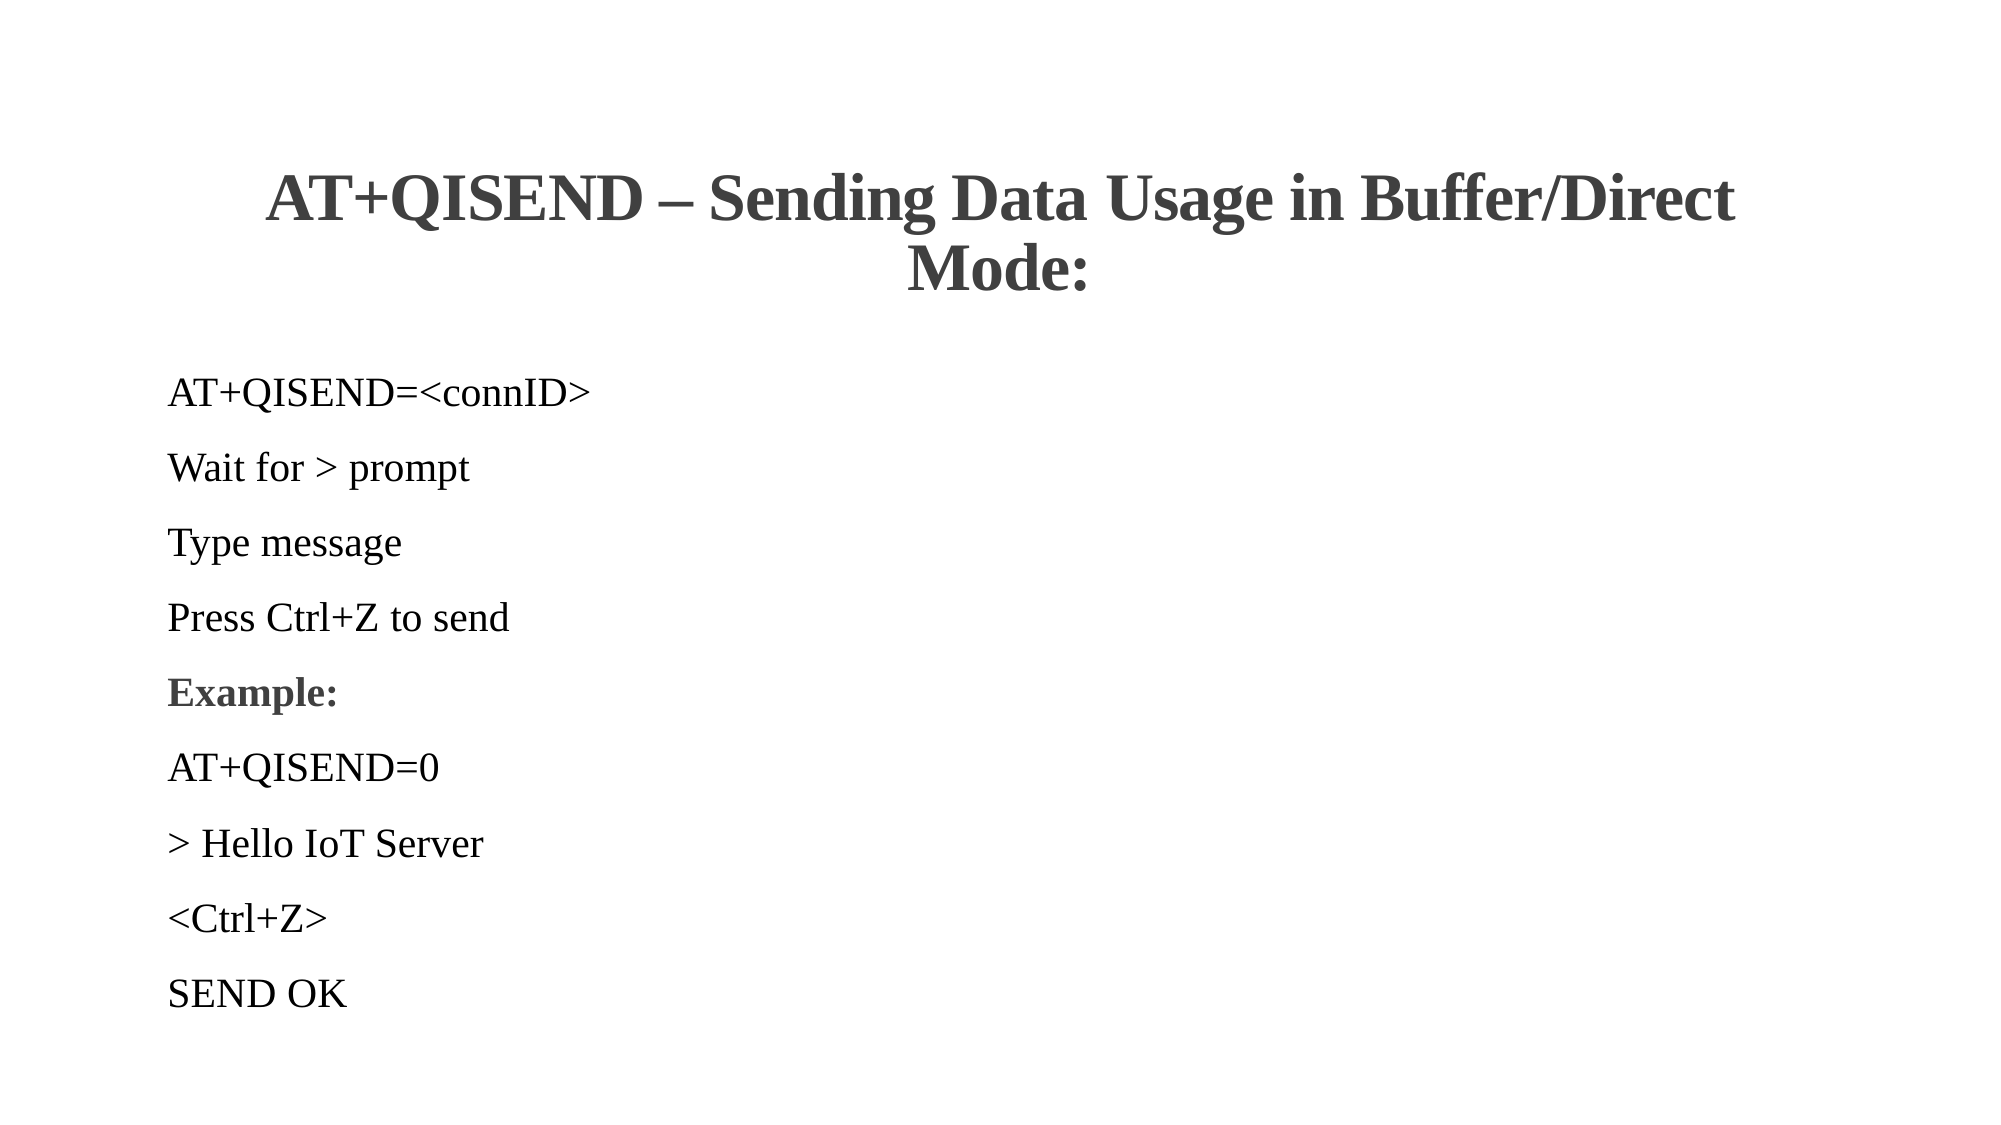

# AT+QISEND – Sending Data Usage in Buffer/Direct Mode:
AT+QISEND=<connID>
Wait for > prompt
Type message
Press Ctrl+Z to send
Example:
AT+QISEND=0
> Hello IoT Server
<Ctrl+Z>
SEND OK